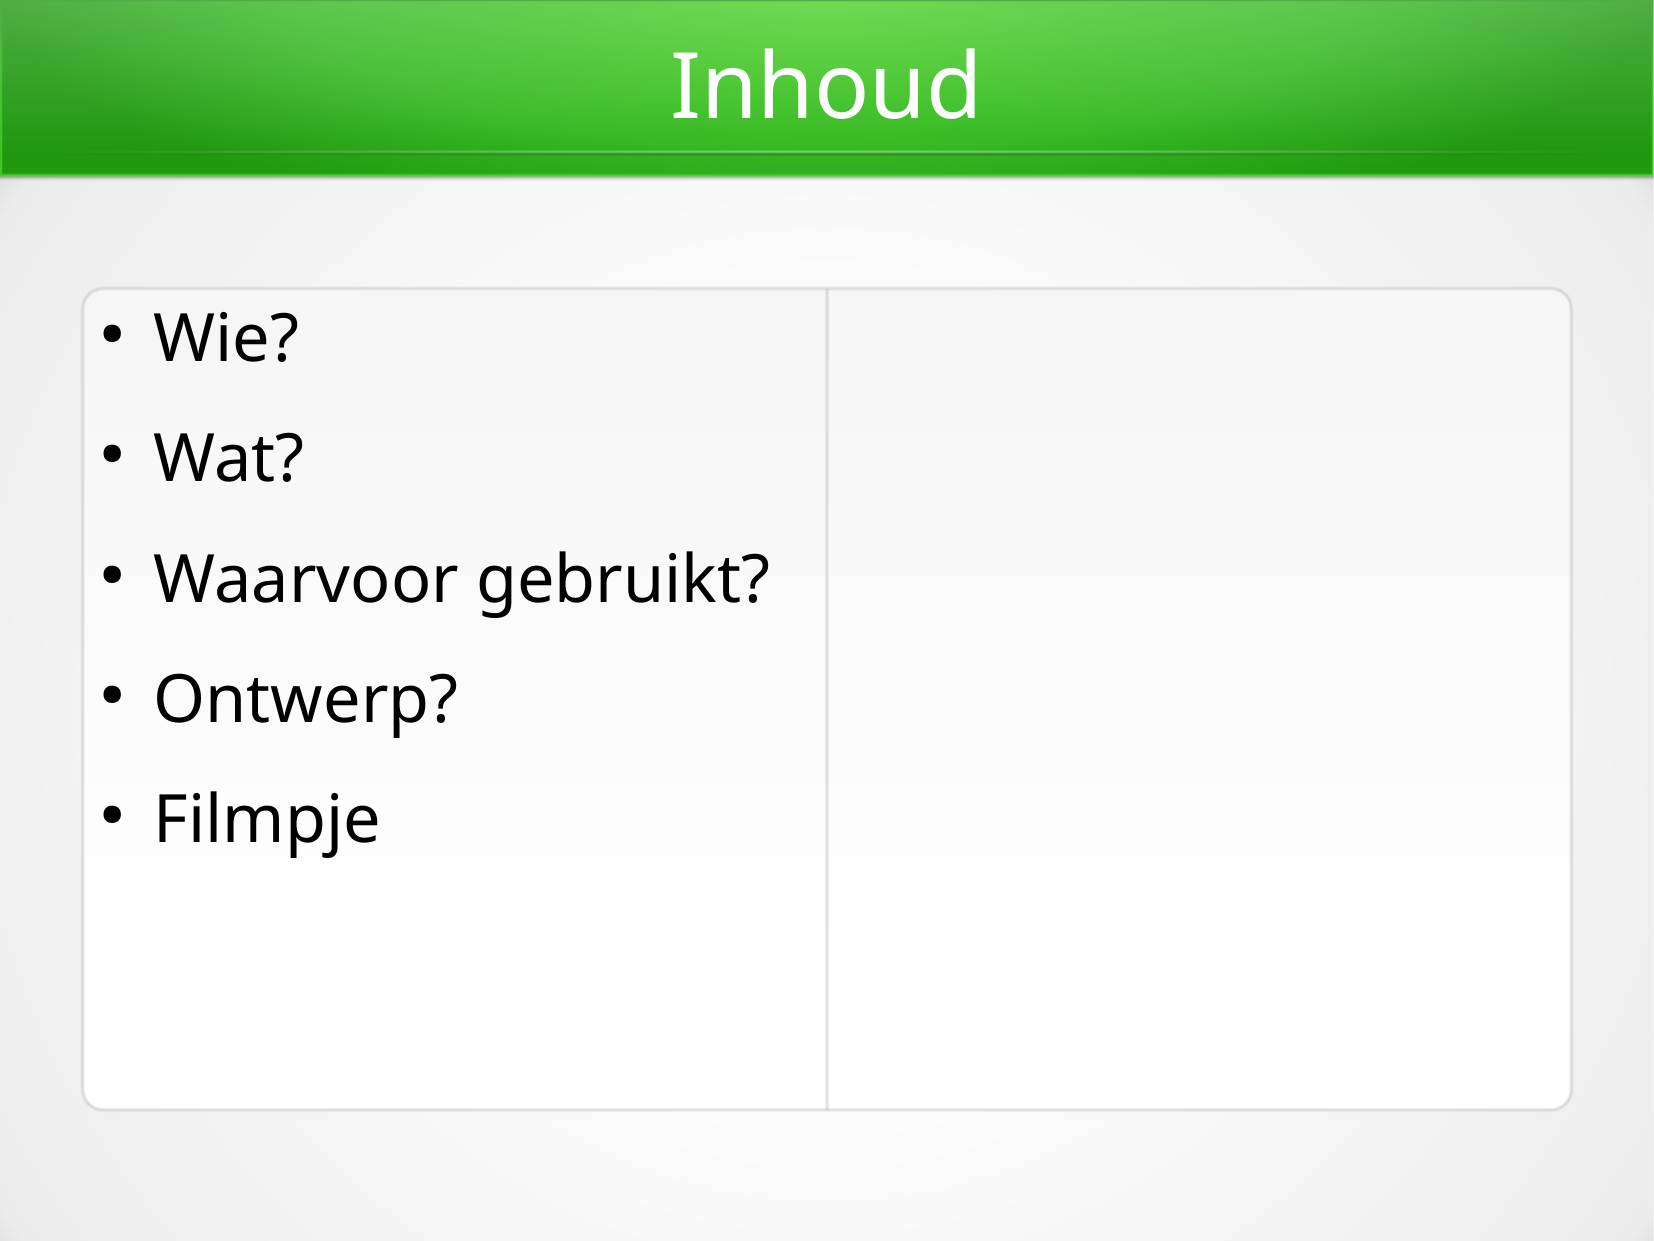

# Inhoud
Wie?
Wat?
Waarvoor gebruikt?
Ontwerp?
Filmpje